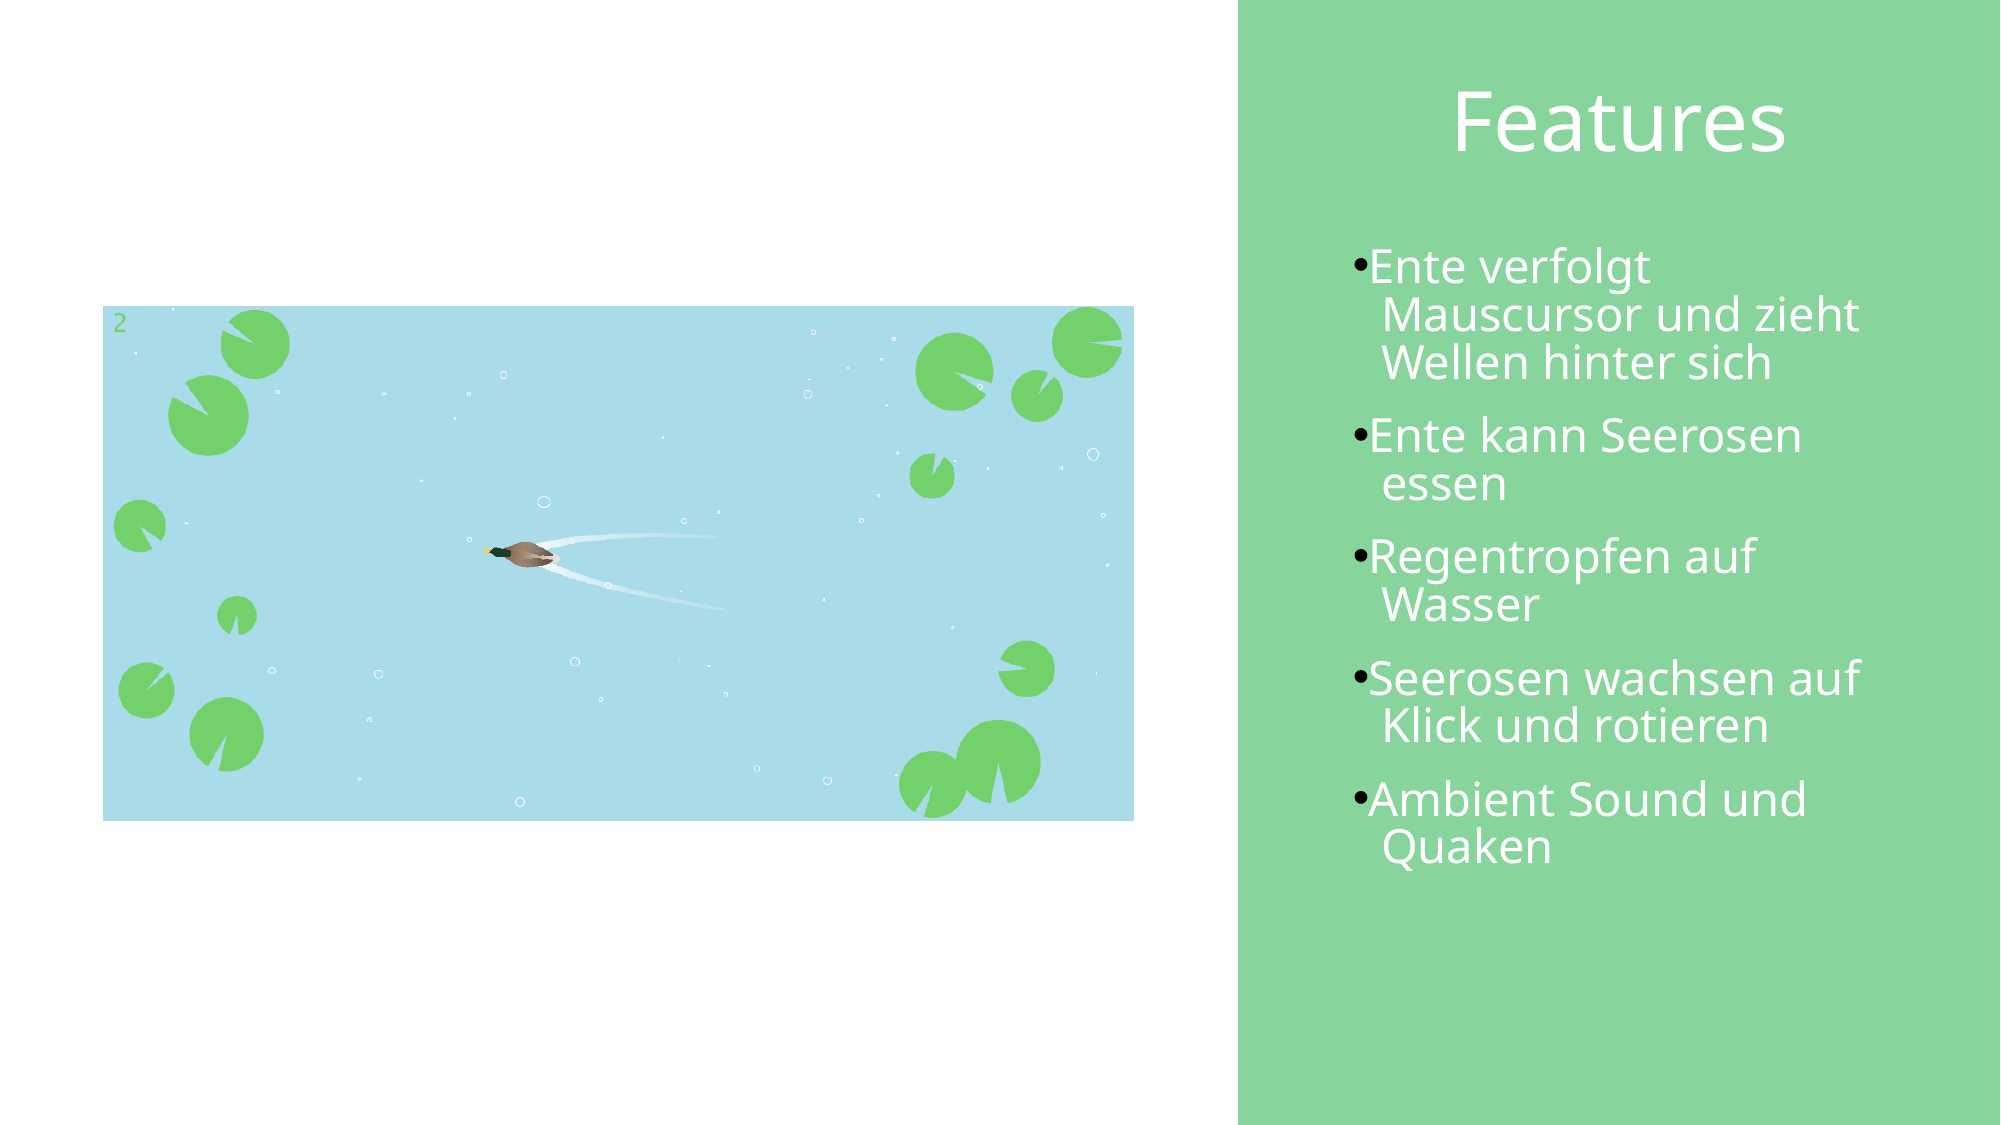

Features
# Ente verfolgt Mauscursor und zieht Wellen hinter sich
Ente kann Seerosen essen
Regentropfen auf Wasser
Seerosen wachsen auf Klick und rotieren
Ambient Sound und Quaken